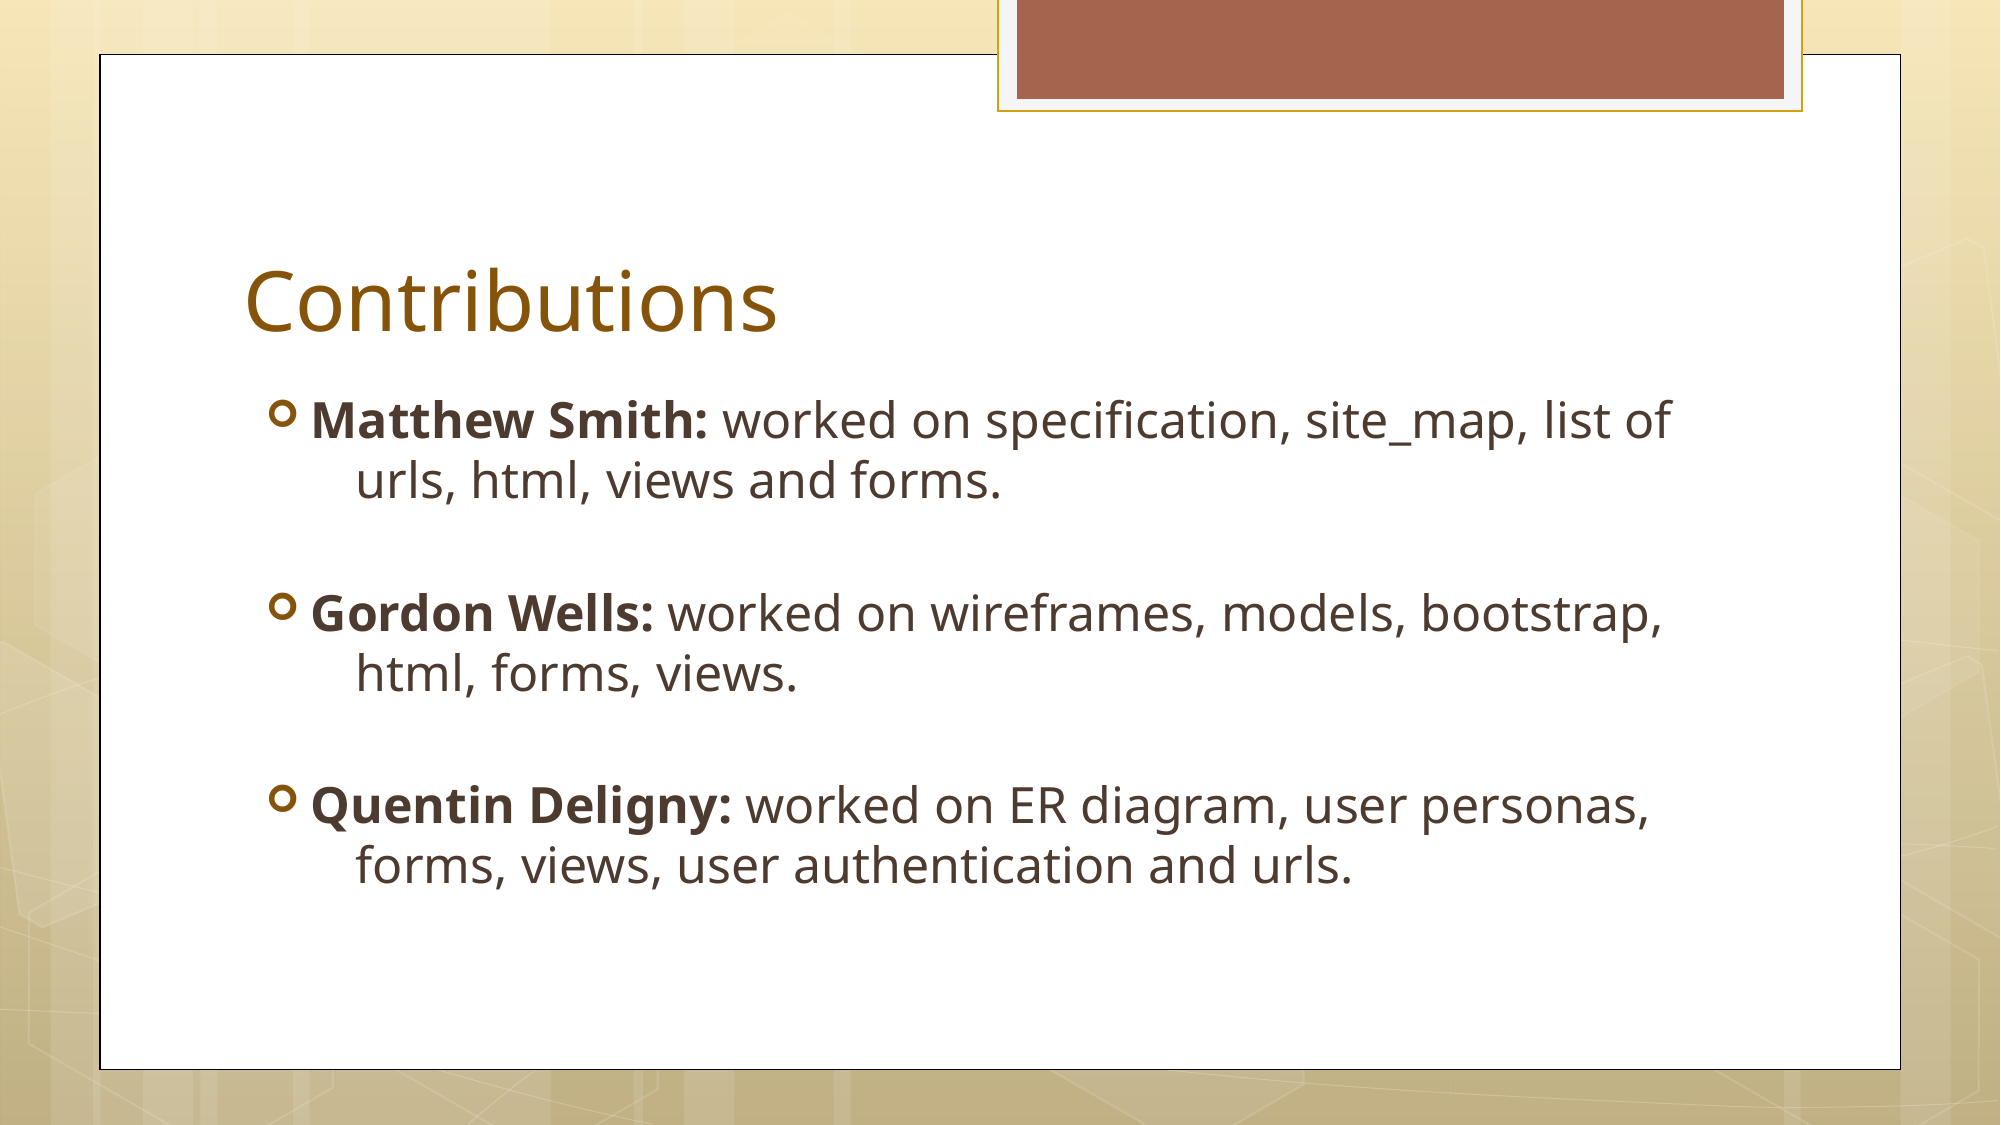

# Contributions
Matthew Smith: worked on specification, site_map, list of urls, html, views and forms.
Gordon Wells: worked on wireframes, models, bootstrap, html, forms, views.
Quentin Deligny: worked on ER diagram, user personas, forms, views, user authentication and urls.